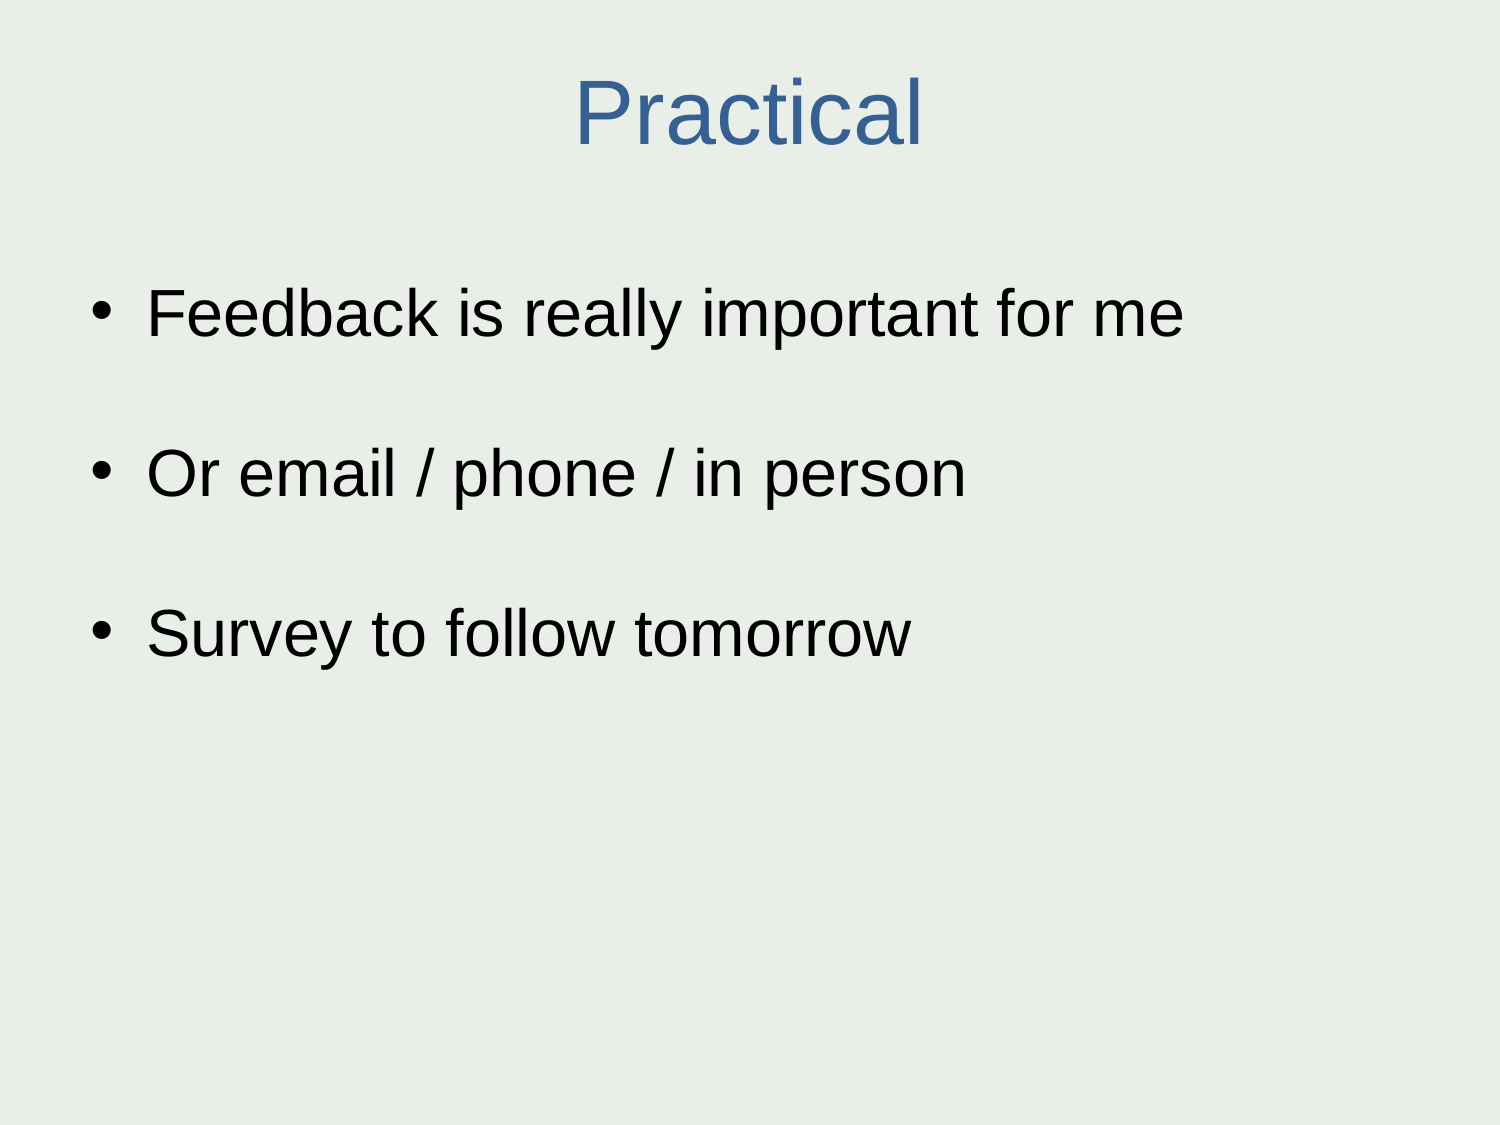

Practical
Feedback is really important for me
Or email / phone / in person
Survey to follow tomorrow